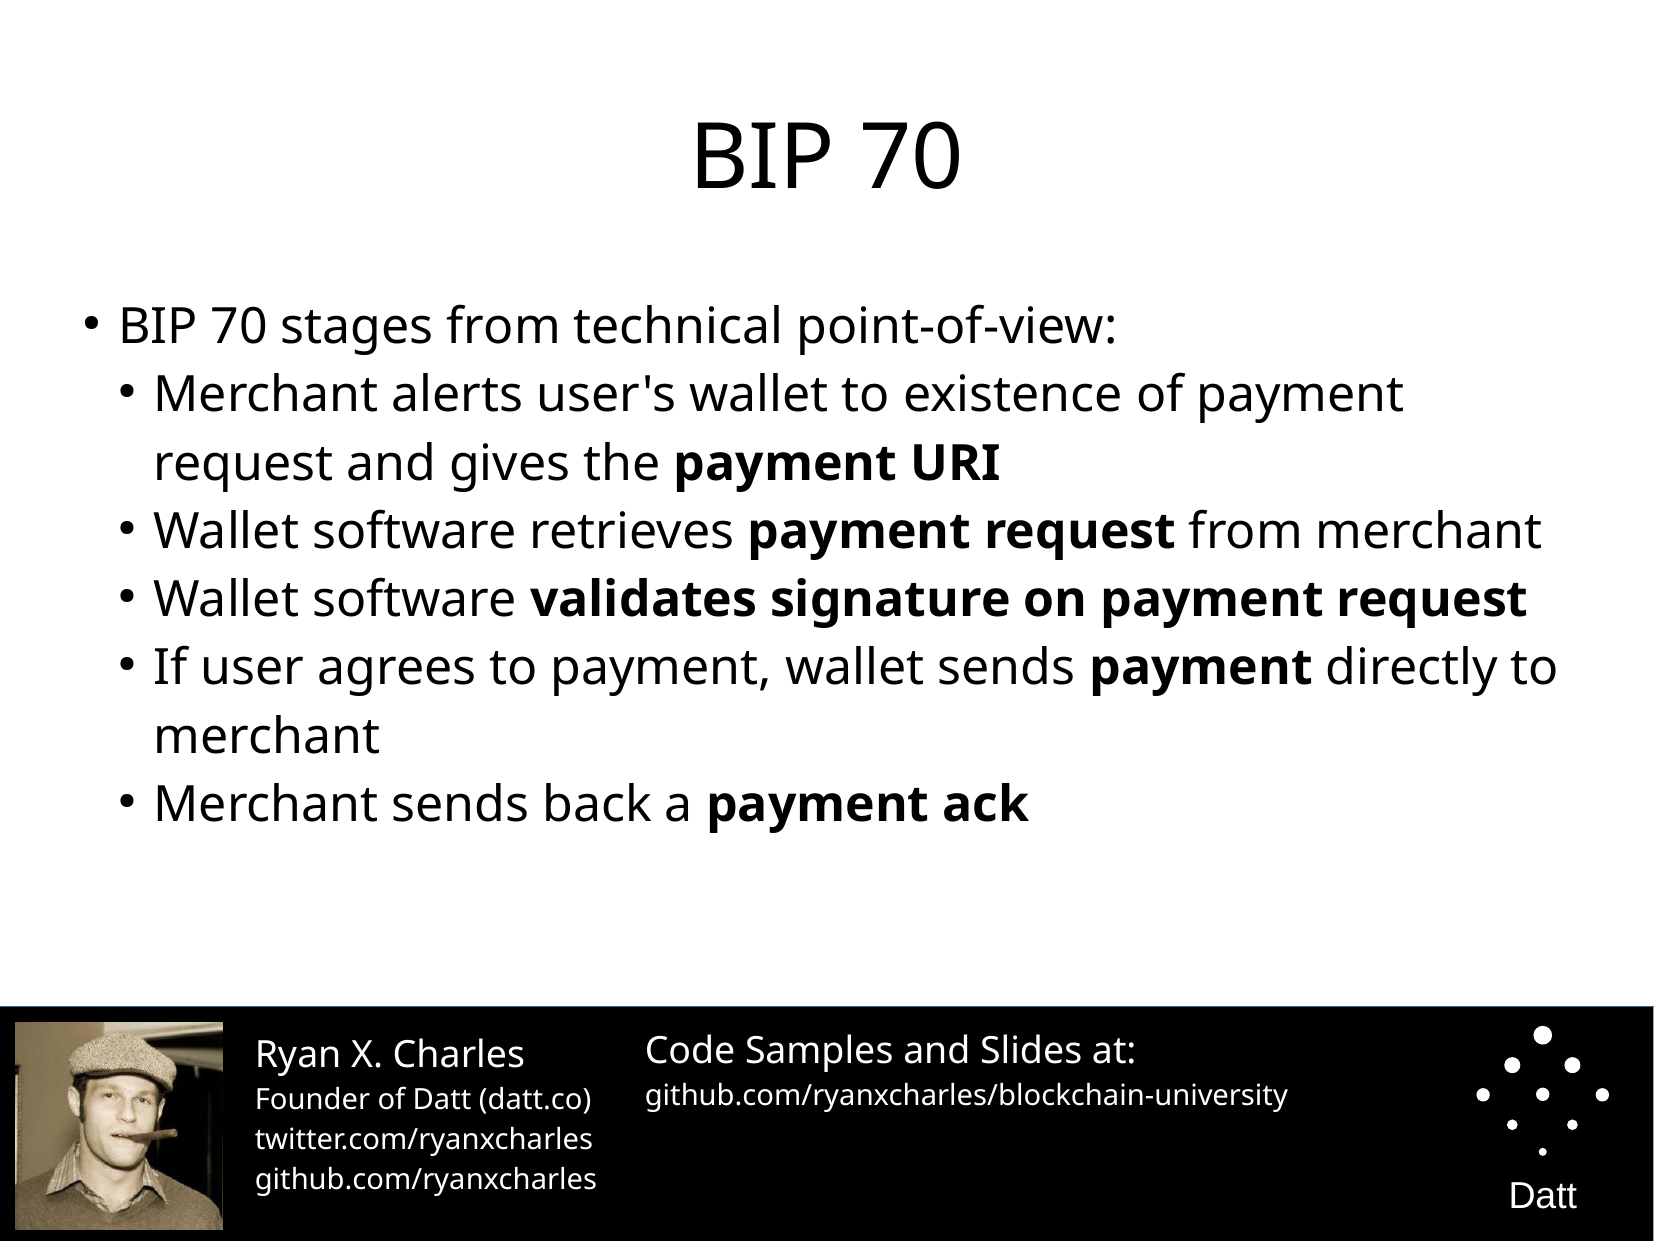

BIP 70
# BIP 70 stages from technical point-of-view:
Merchant alerts user's wallet to existence of payment request and gives the payment URI
Wallet software retrieves payment request from merchant
Wallet software validates signature on payment request
If user agrees to payment, wallet sends payment directly to merchant
Merchant sends back a payment ack
Code Samples and Slides at:
github.com/ryanxcharles/blockchain-university
Ryan X. Charles
Founder of Datt (datt.co)
twitter.com/ryanxcharles
github.com/ryanxcharles
Datt